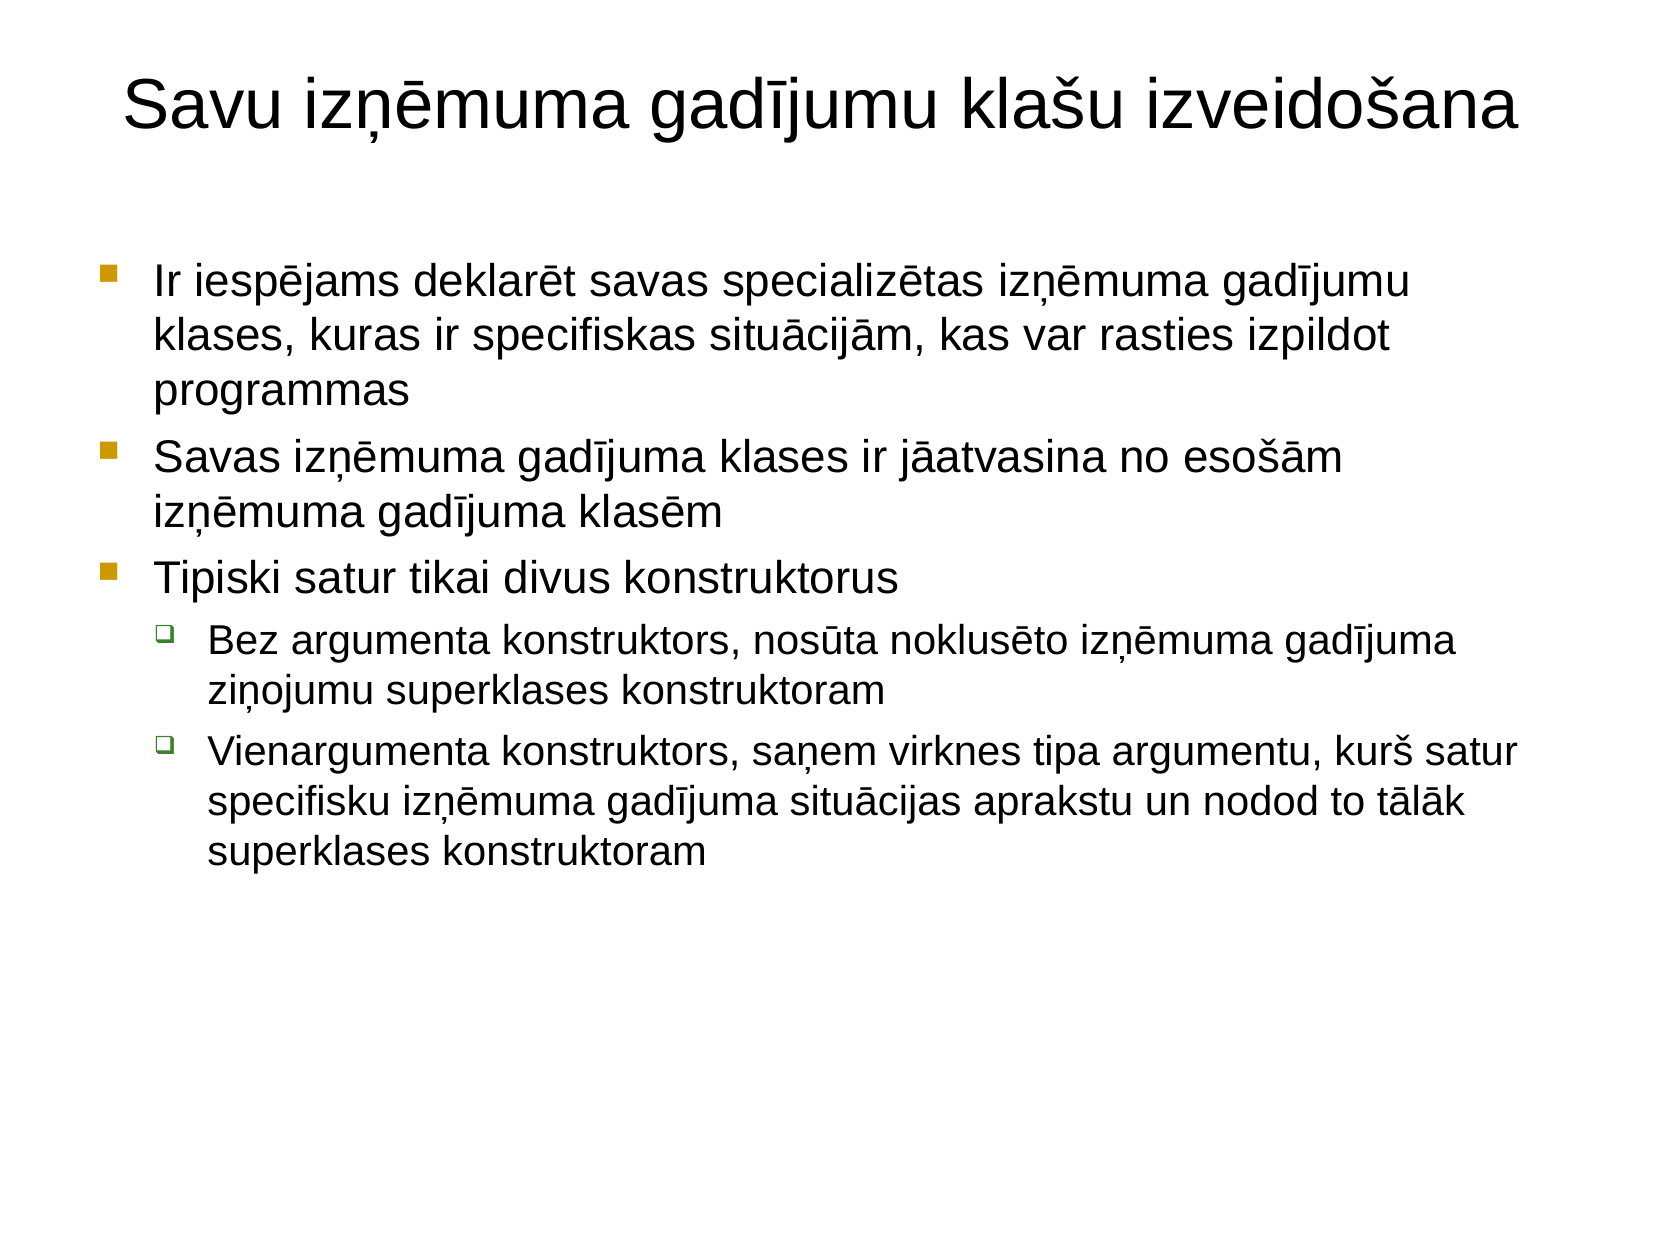

# Savu izņēmuma gadījumu klašu izveidošana
Ir iespējams deklarēt savas specializētas izņēmuma gadījumu klases, kuras ir specifiskas situācijām, kas var rasties izpildot programmas
Savas izņēmuma gadījuma klases ir jāatvasina no esošām izņēmuma gadījuma klasēm
Tipiski satur tikai divus konstruktorus
Bez argumenta konstruktors, nosūta noklusēto izņēmuma gadījuma ziņojumu superklases konstruktoram
Vienargumenta konstruktors, saņem virknes tipa argumentu, kurš satur specifisku izņēmuma gadījuma situācijas aprakstu un nodod to tālāk superklases konstruktoram